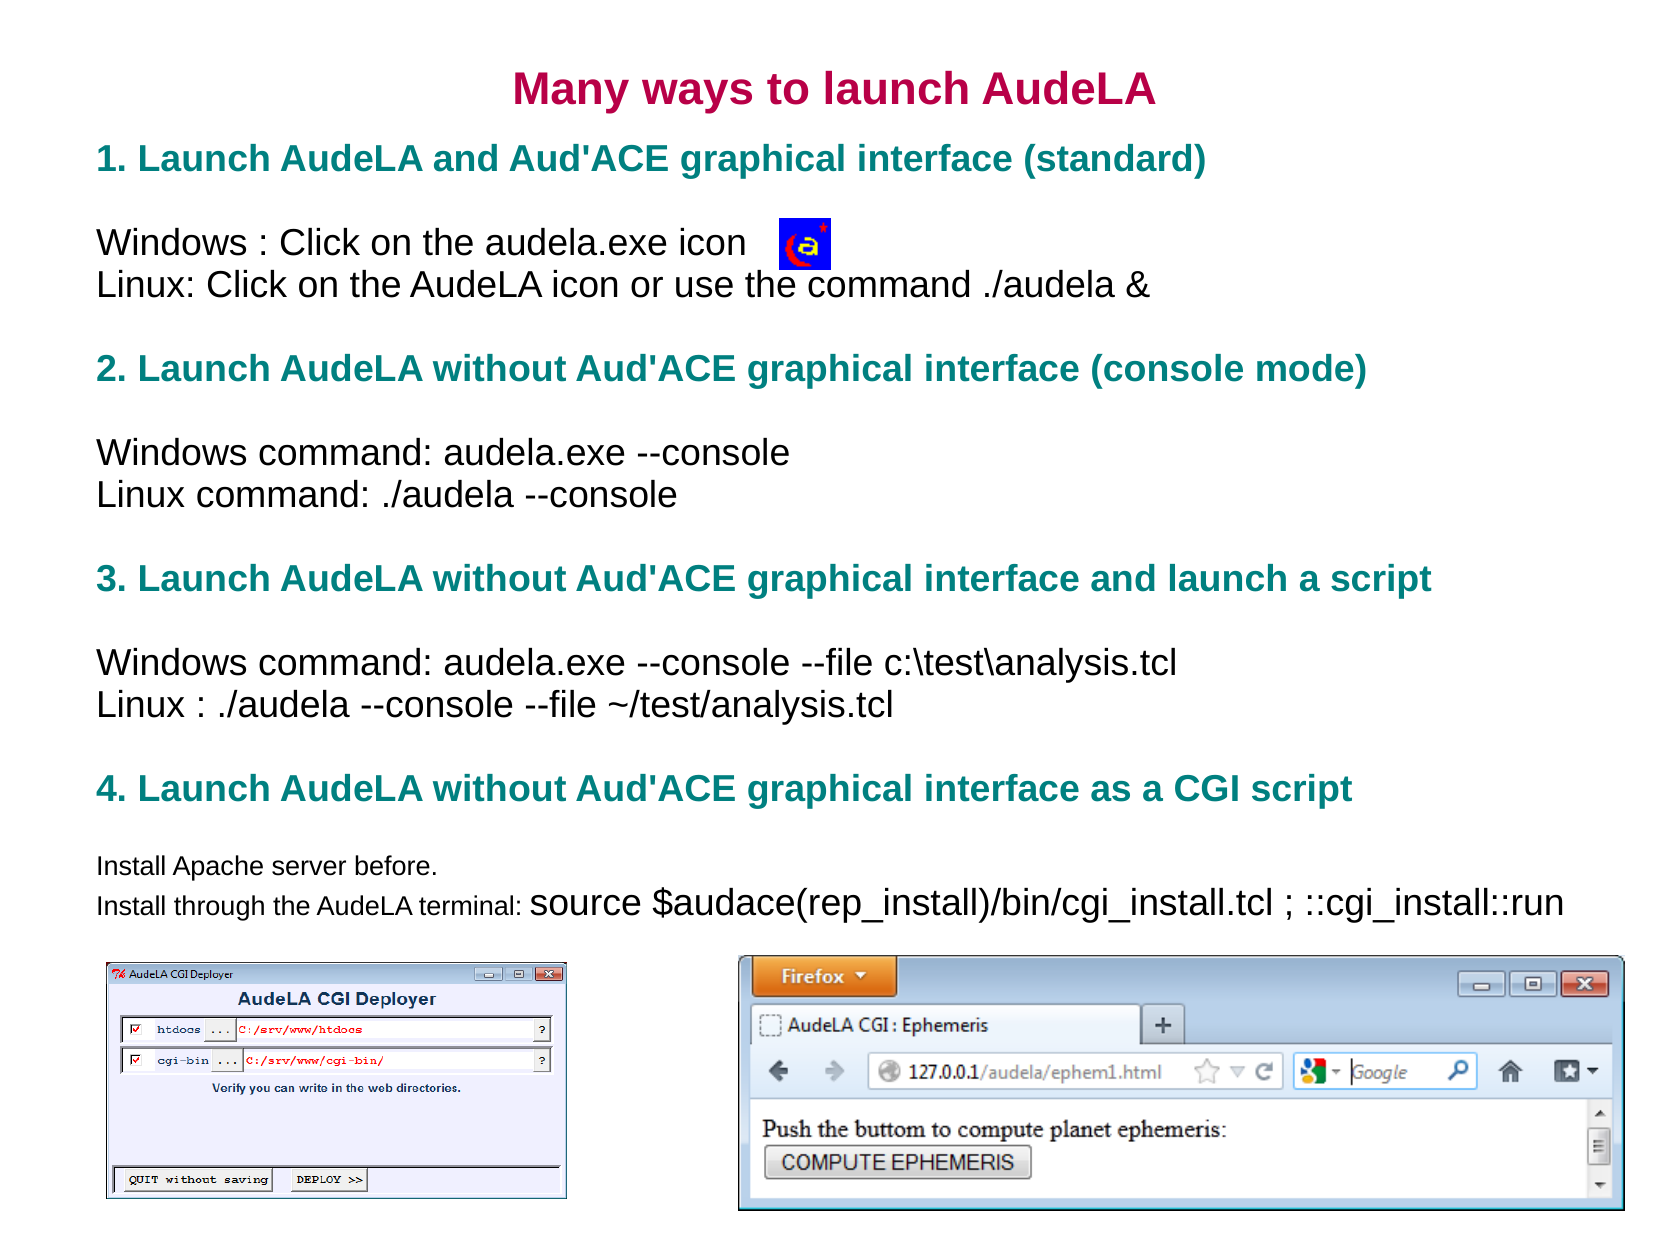

Many ways to launch AudeLA
1. Launch AudeLA and Aud'ACE graphical interface (standard)
Windows : Click on the audela.exe icon
Linux: Click on the AudeLA icon or use the command ./audela &
2. Launch AudeLA without Aud'ACE graphical interface (console mode)
Windows command: audela.exe --console
Linux command: ./audela --console
3. Launch AudeLA without Aud'ACE graphical interface and launch a script
Windows command: audela.exe --console --file c:\test\analysis.tcl
Linux : ./audela --console --file ~/test/analysis.tcl
4. Launch AudeLA without Aud'ACE graphical interface as a CGI script
Install Apache server before.
Install through the AudeLA terminal: source $audace(rep_install)/bin/cgi_install.tcl ; ::cgi_install::run